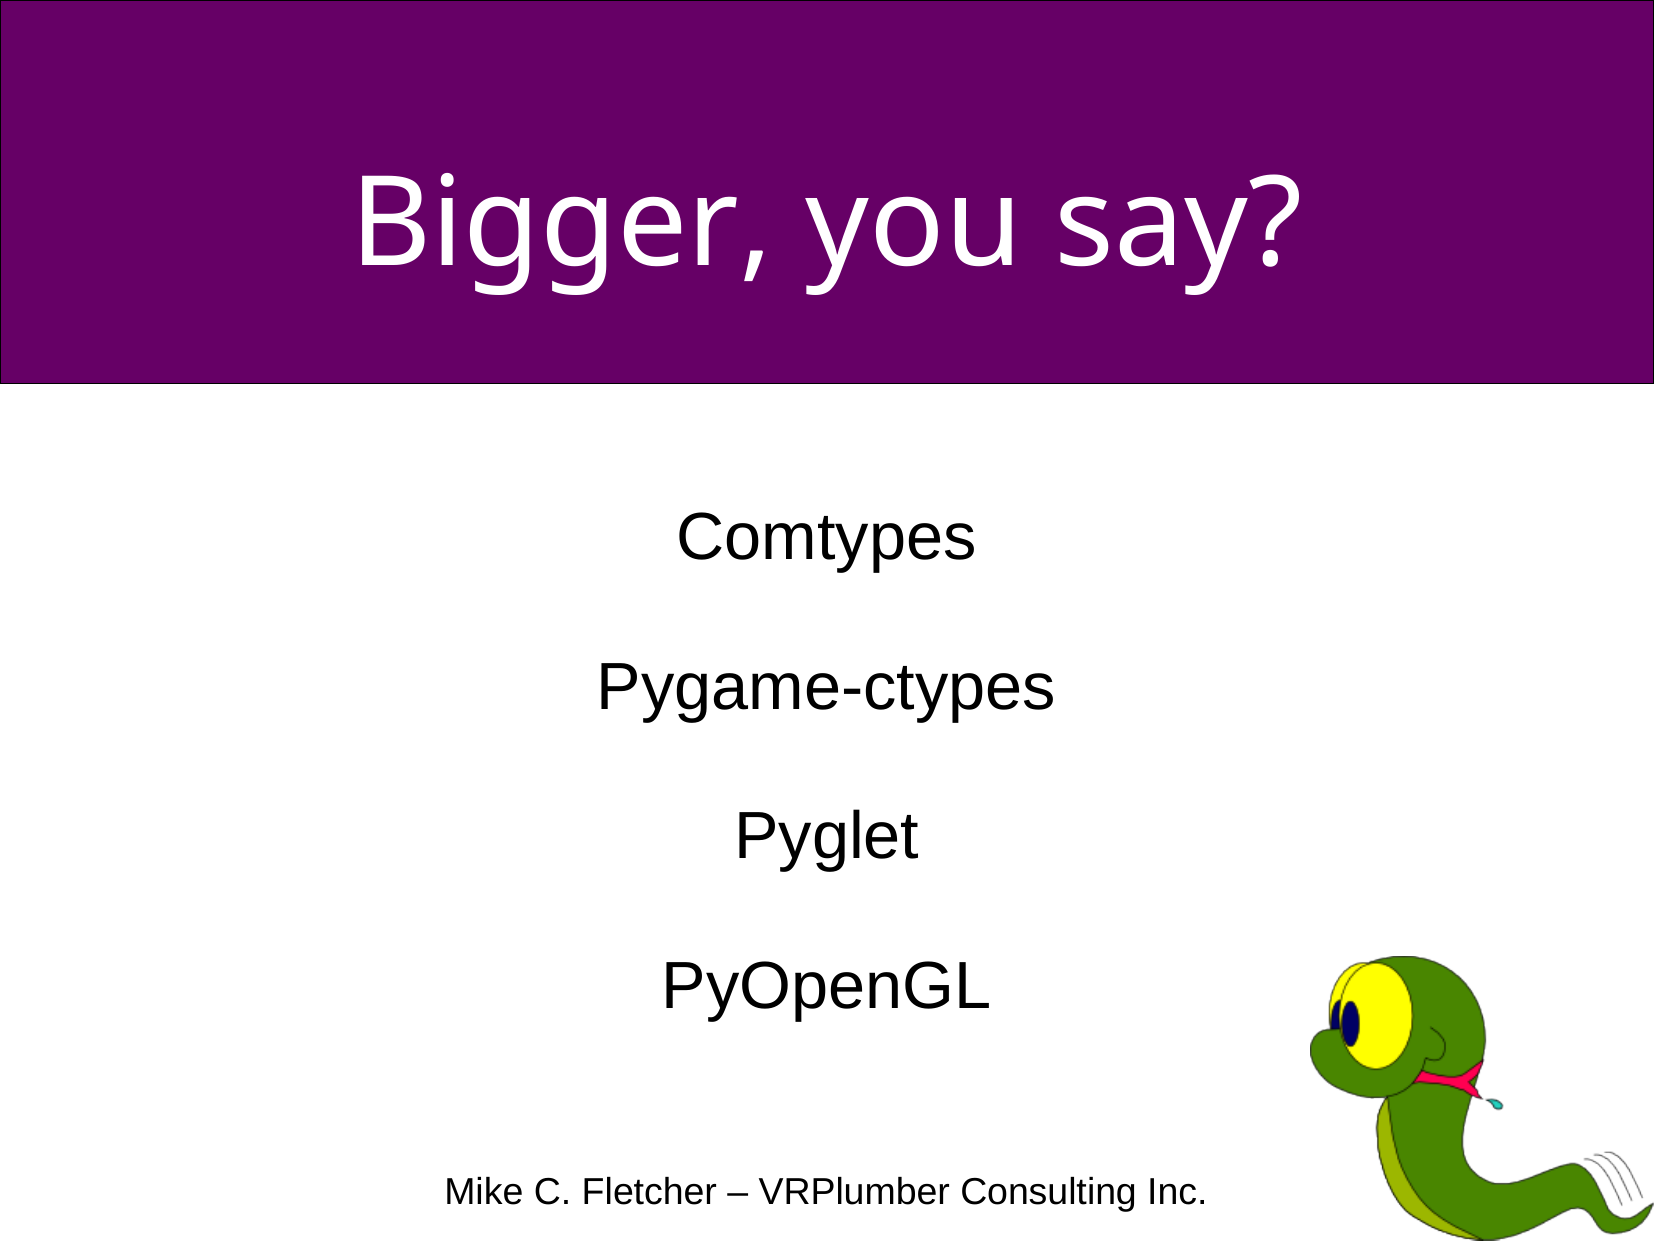

# Bigger, you say?
Comtypes
Pygame-ctypes
Pyglet
PyOpenGL